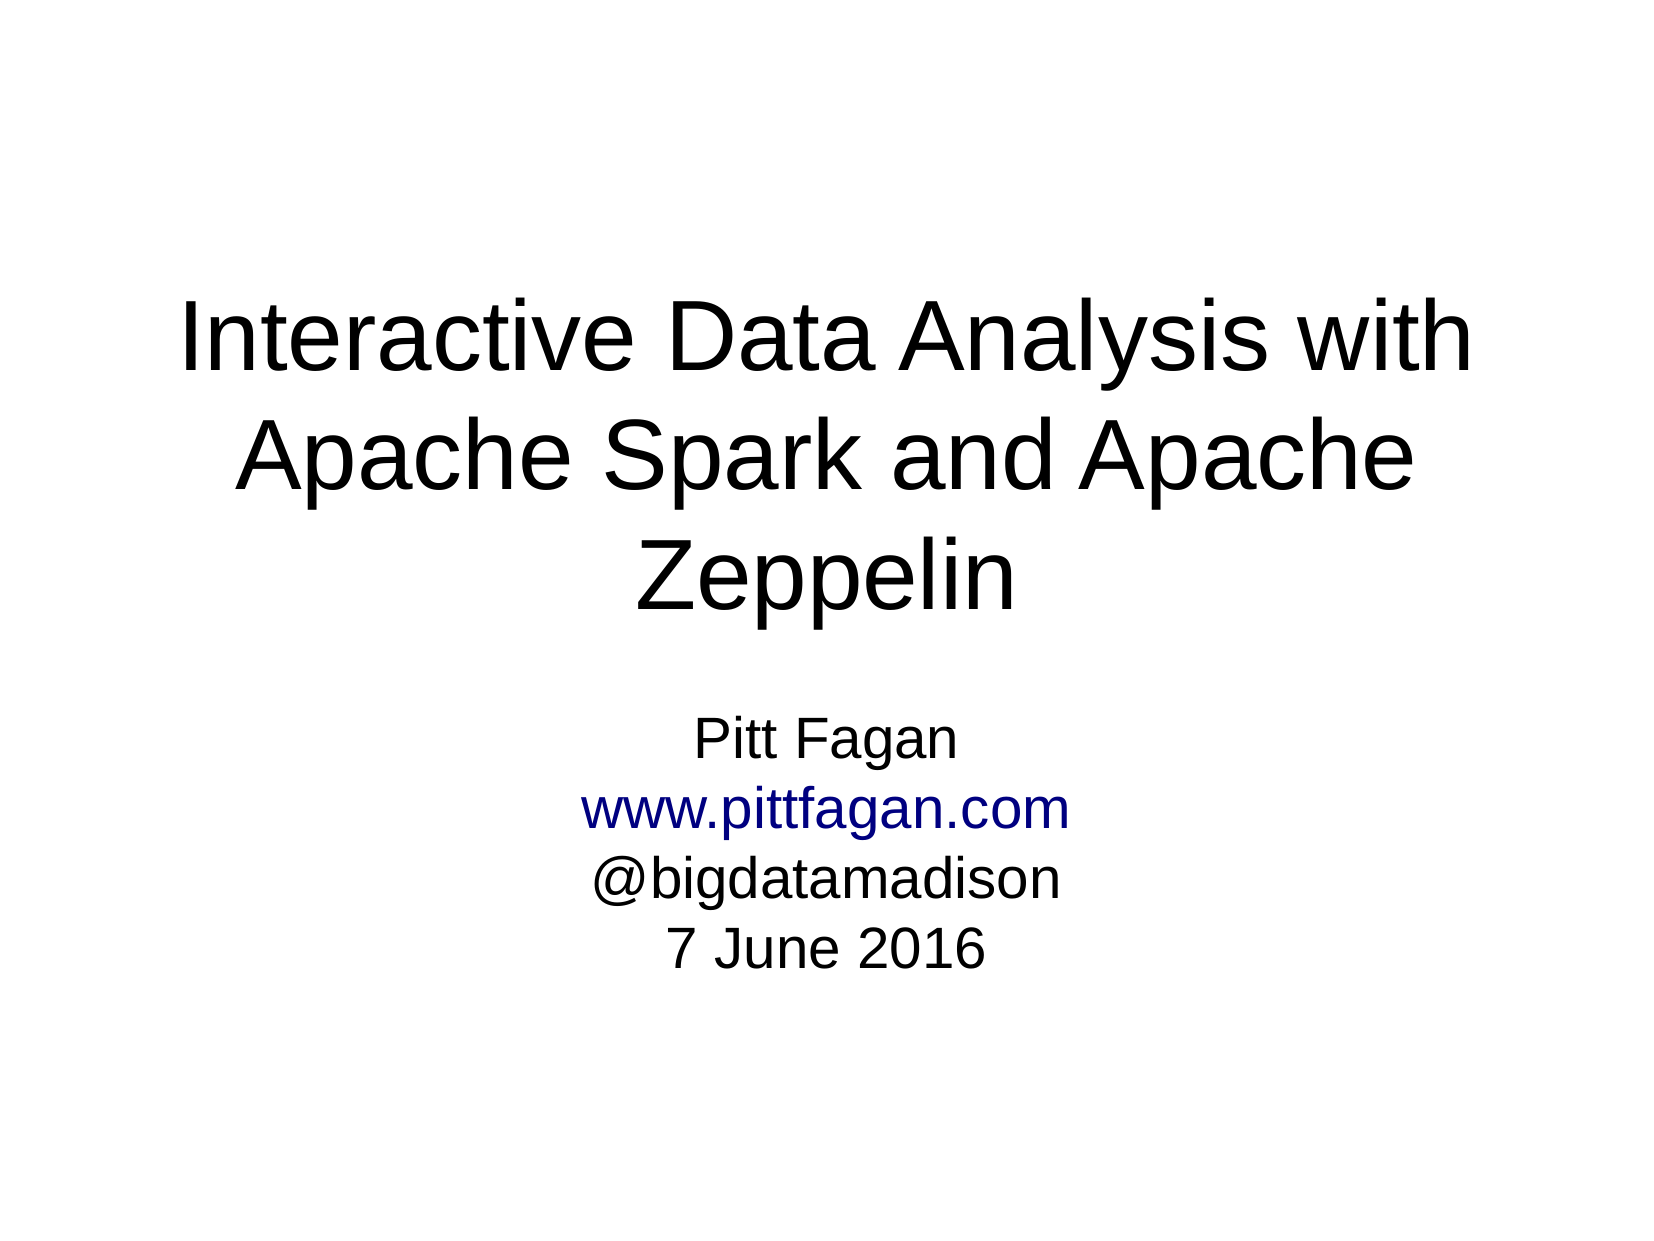

Interactive Data Analysis with Apache Spark and Apache Zeppelin
Pitt Fagan
www.pittfagan.com
@bigdatamadison
7 June 2016